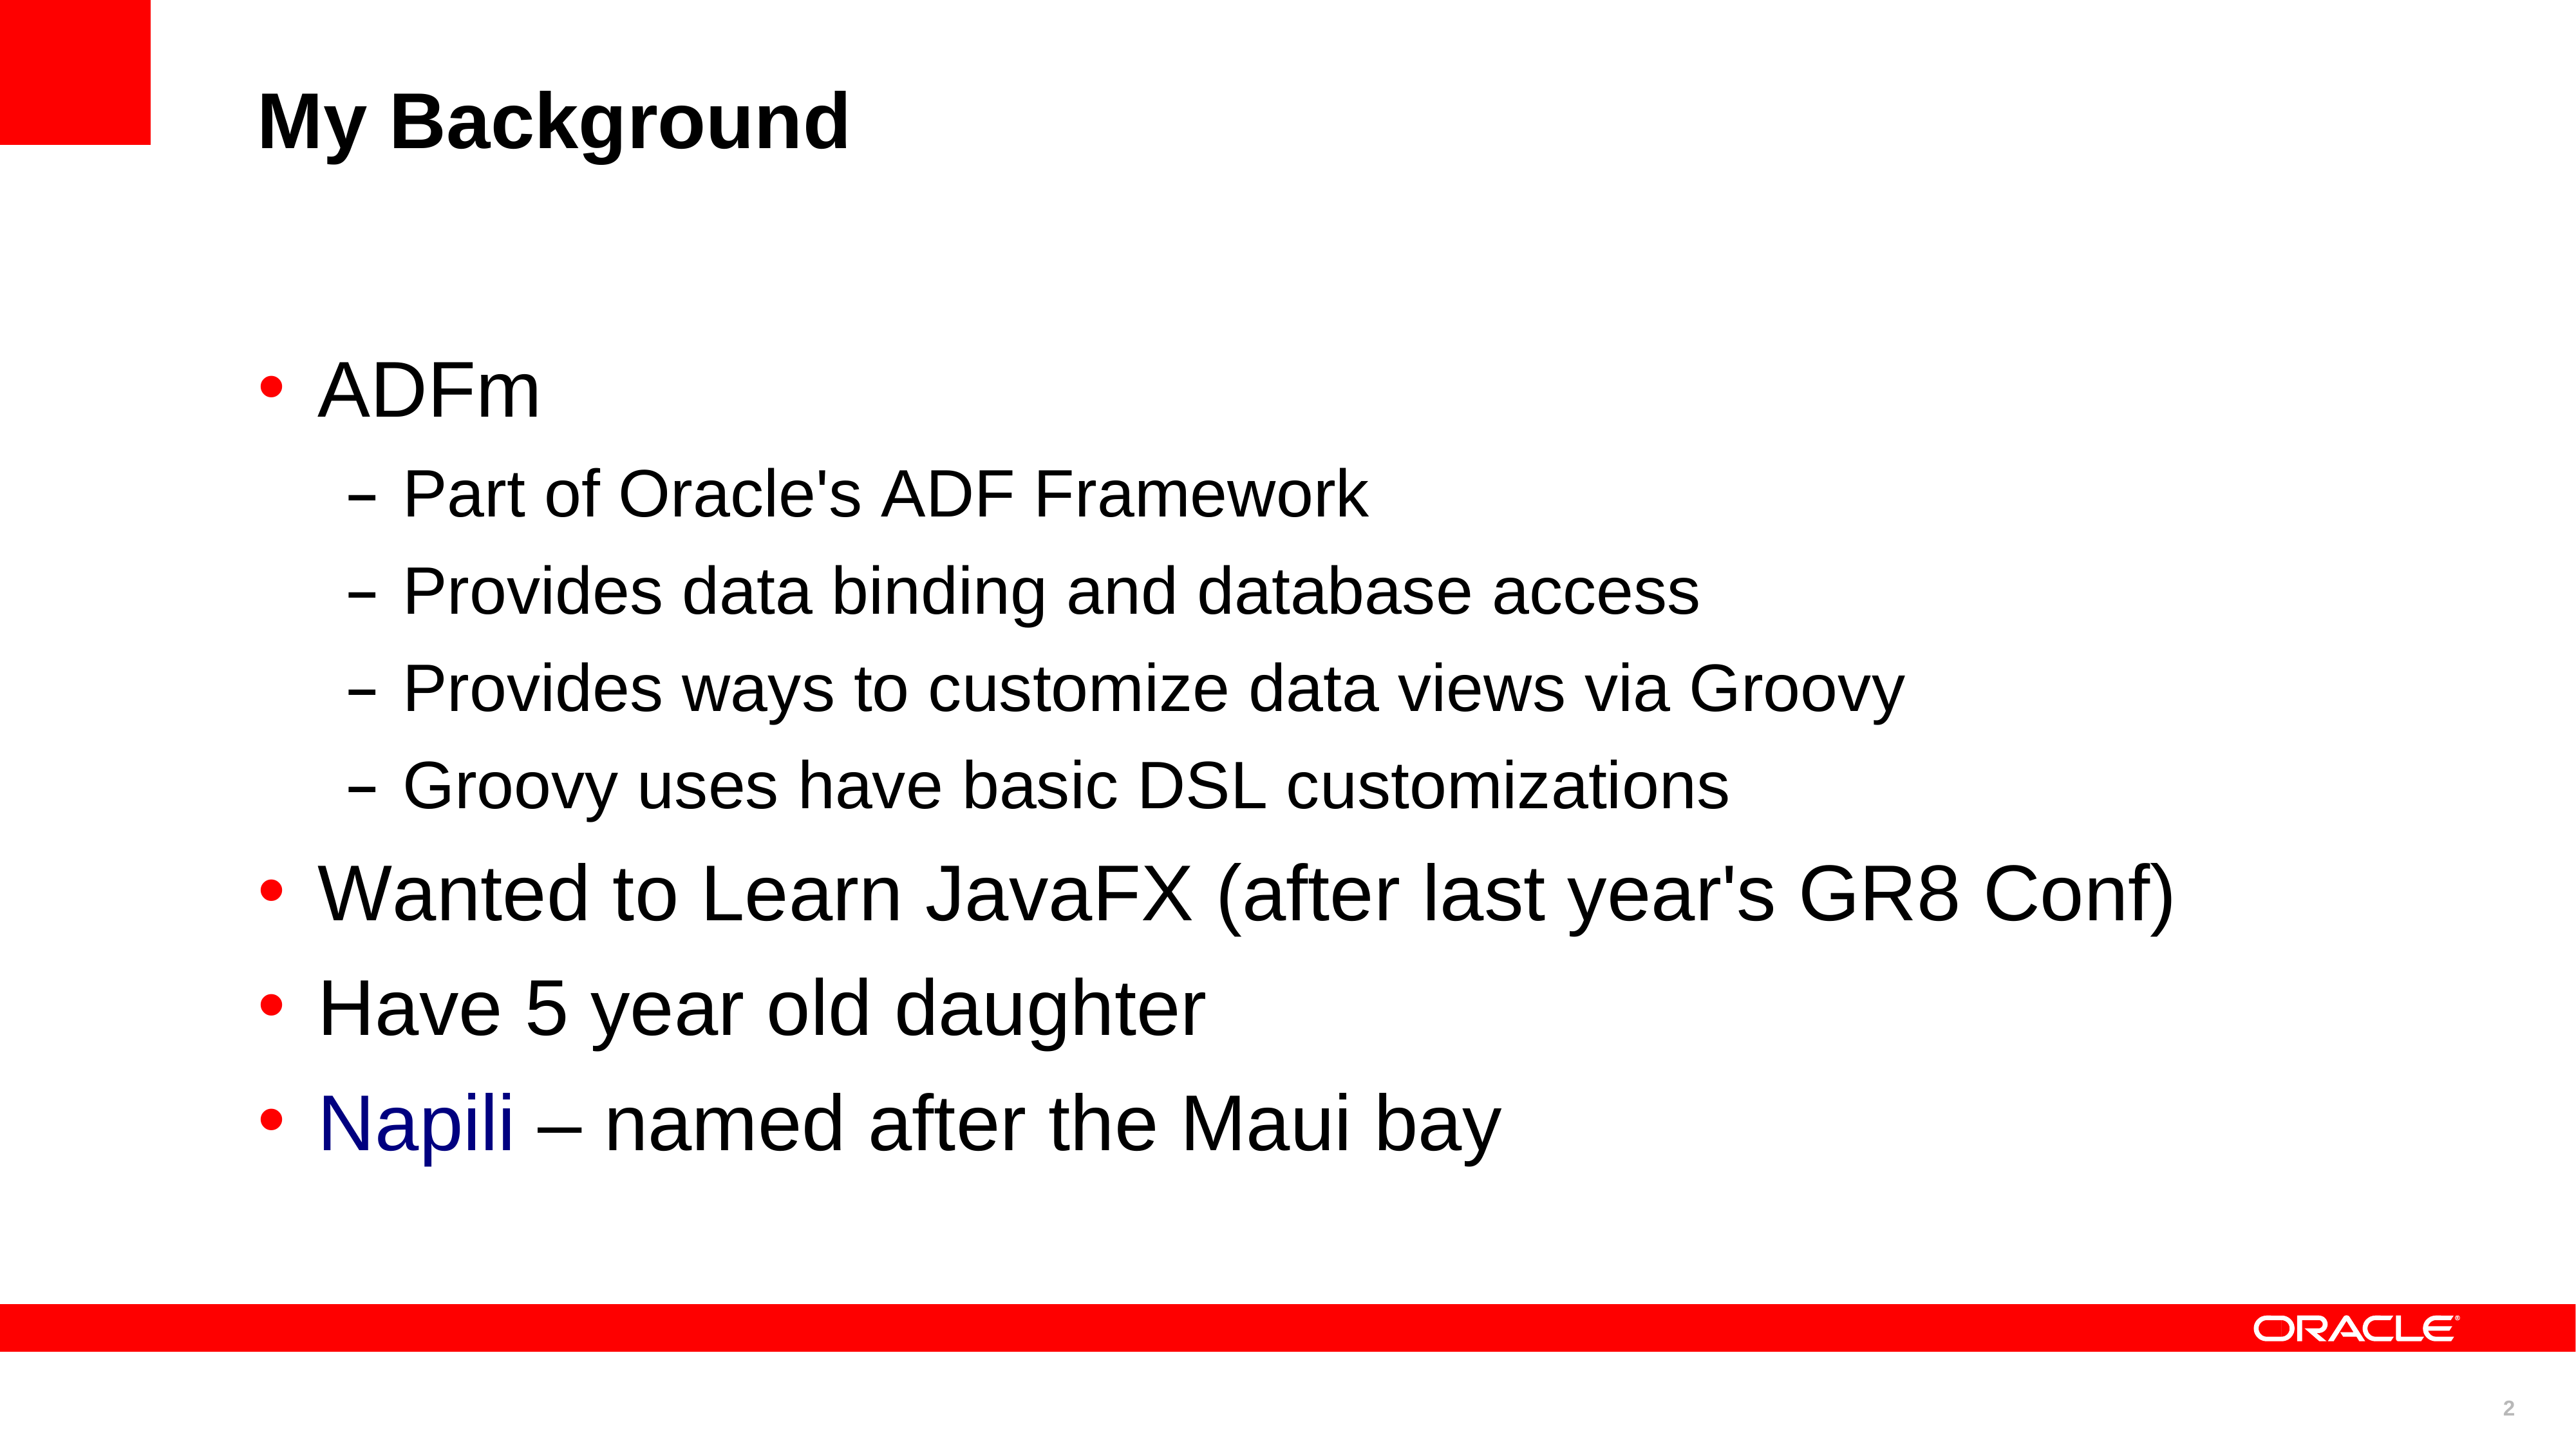

# My Background
ADFm
Part of Oracle's ADF Framework
Provides data binding and database access
Provides ways to customize data views via Groovy
Groovy uses have basic DSL customizations
Wanted to Learn JavaFX (after last year's GR8 Conf)
Have 5 year old daughter
Napili – named after the Maui bay